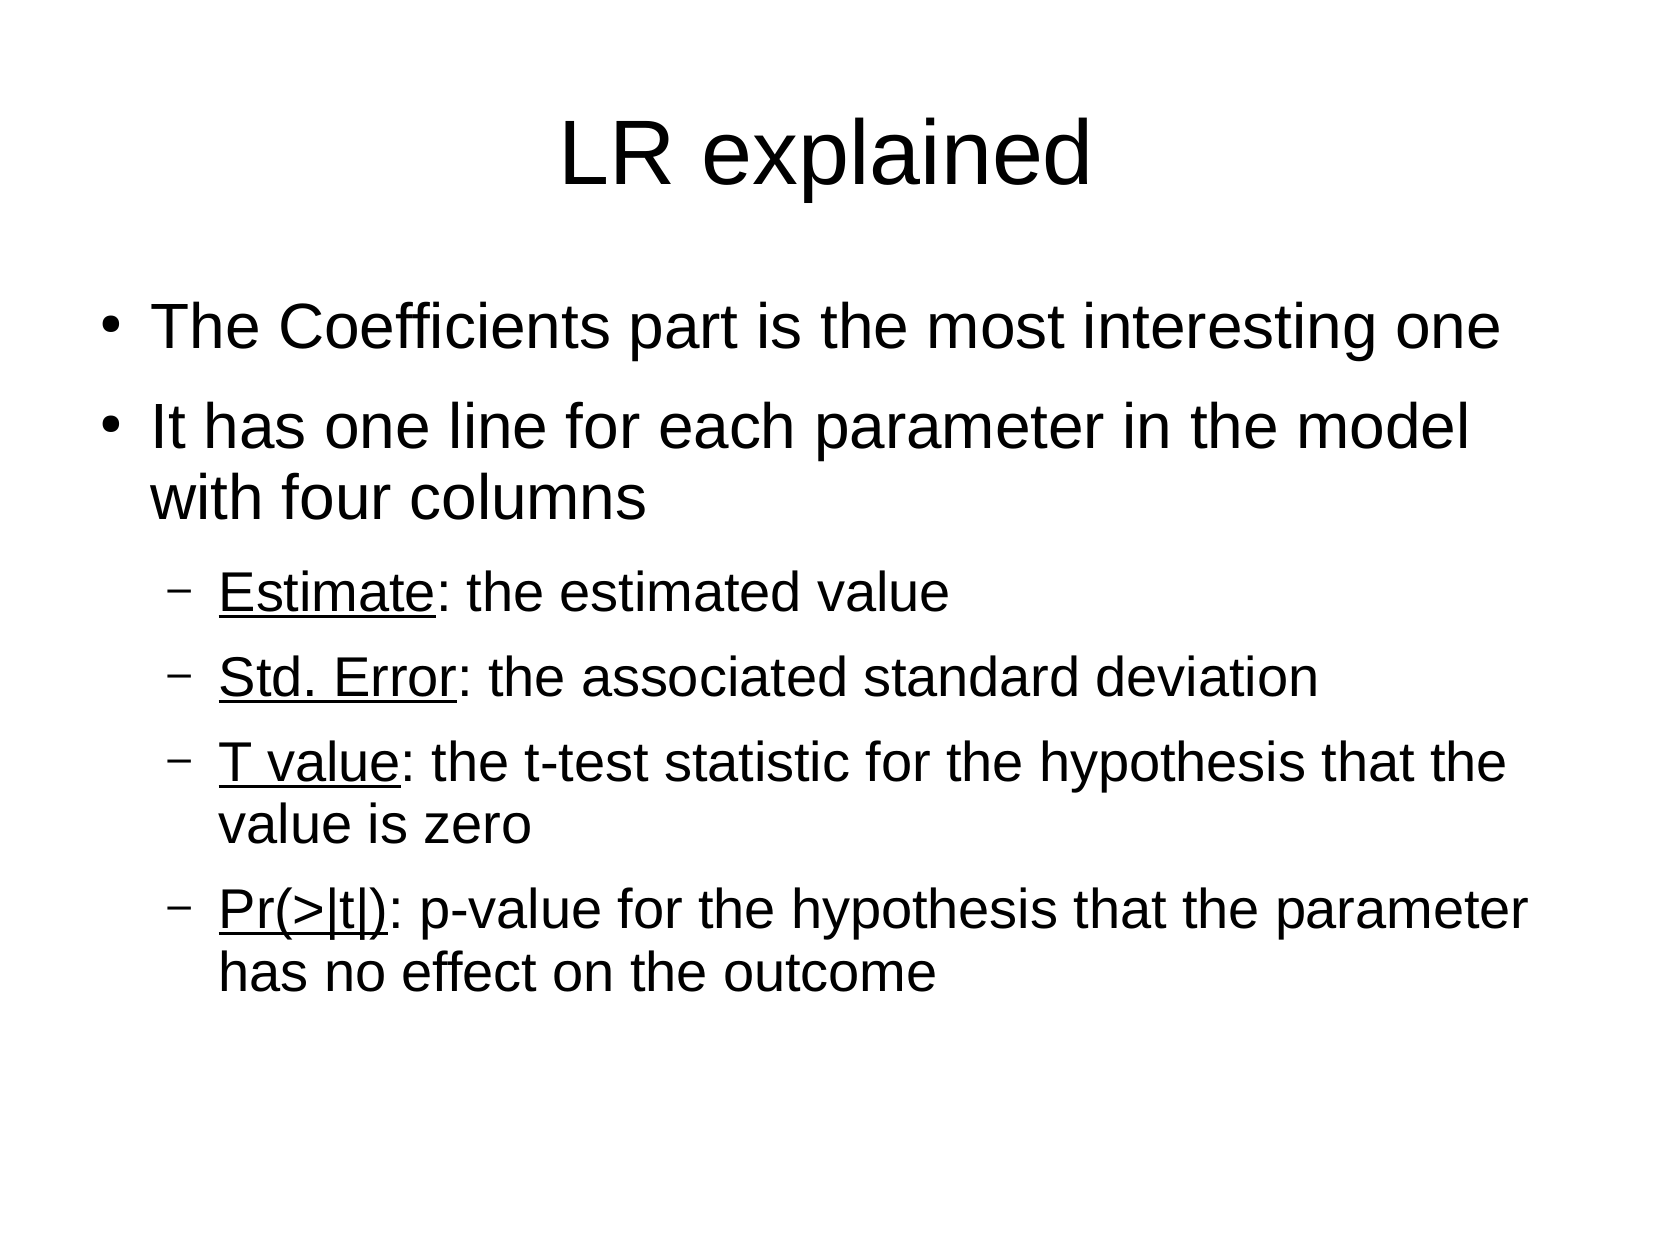

# LR explained
The Coefficients part is the most interesting one
It has one line for each parameter in the model with four columns
Estimate: the estimated value
Std. Error: the associated standard deviation
T value: the t-test statistic for the hypothesis that the value is zero
Pr(>|t|): p-value for the hypothesis that the parameter has no effect on the outcome